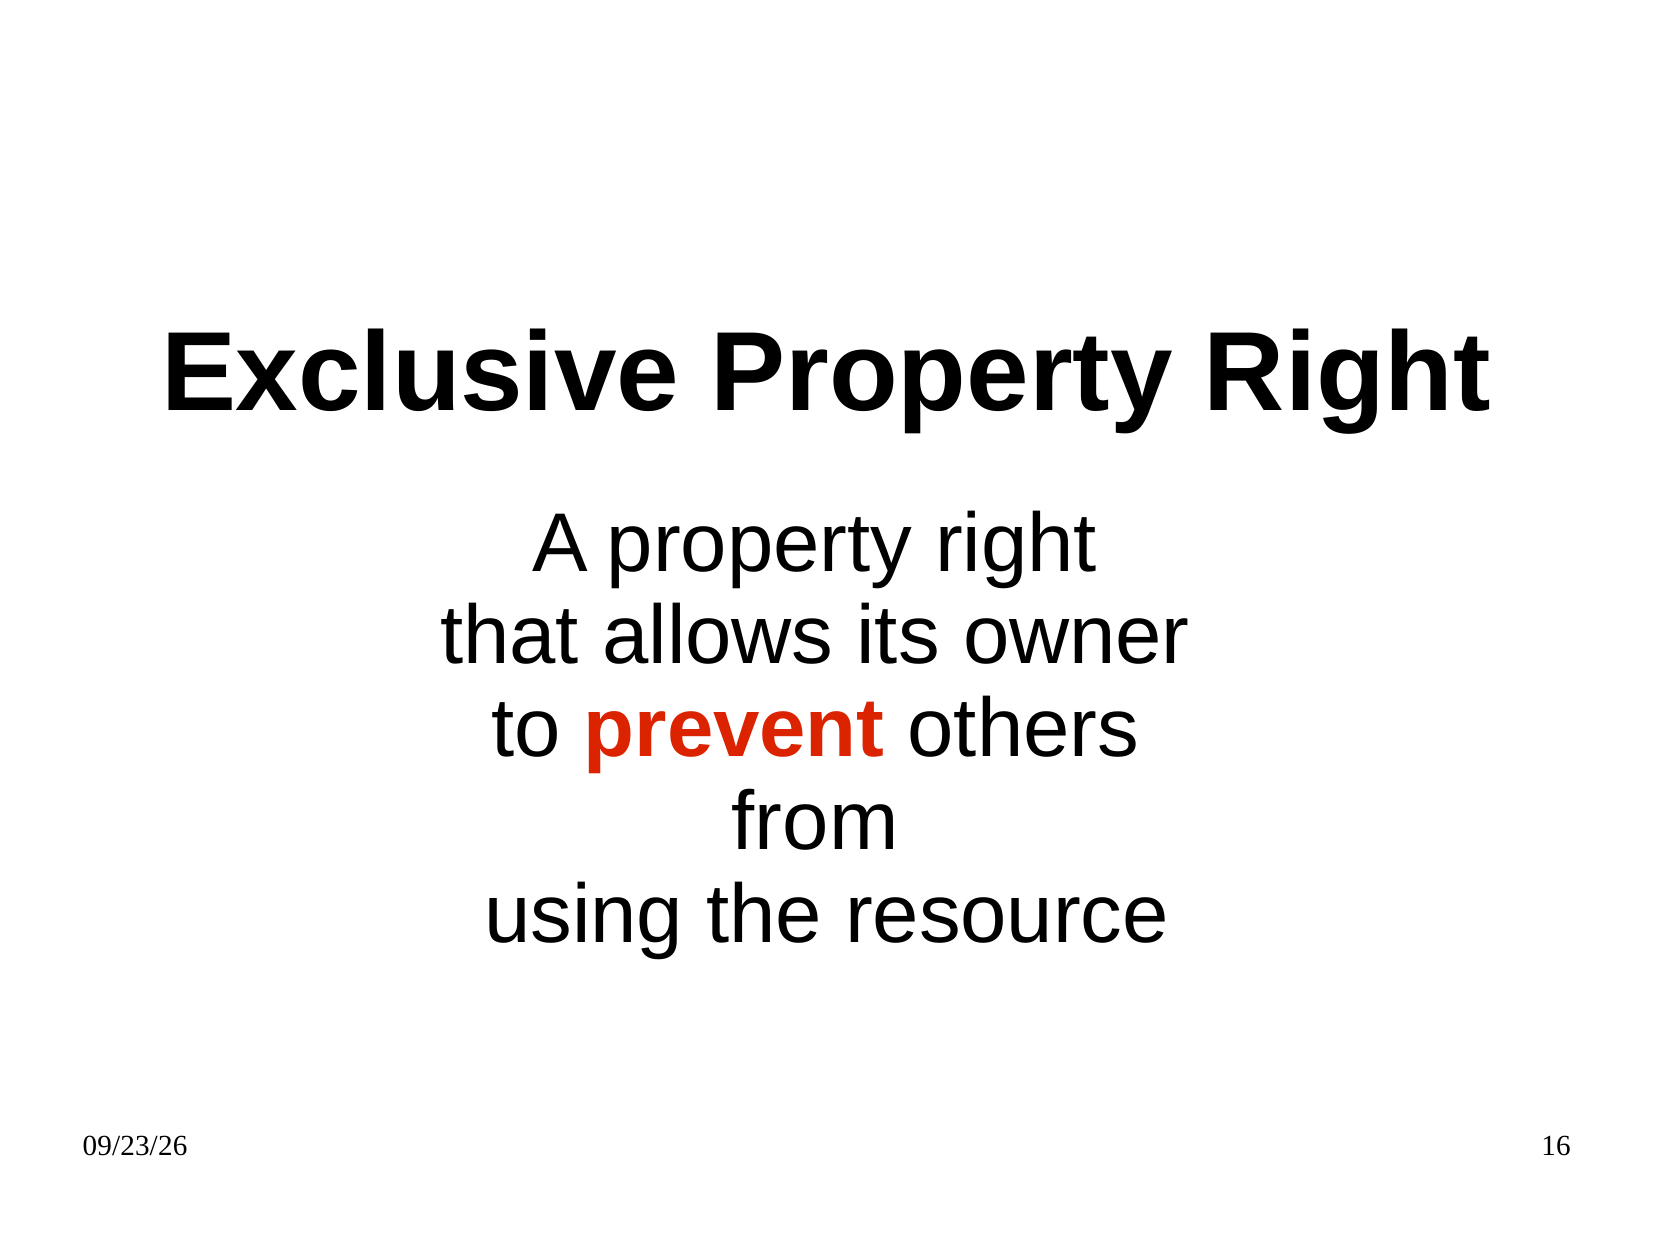

# Exclusive Property Right
A property right
that allows its owner
to prevent others
from
using the resource
16